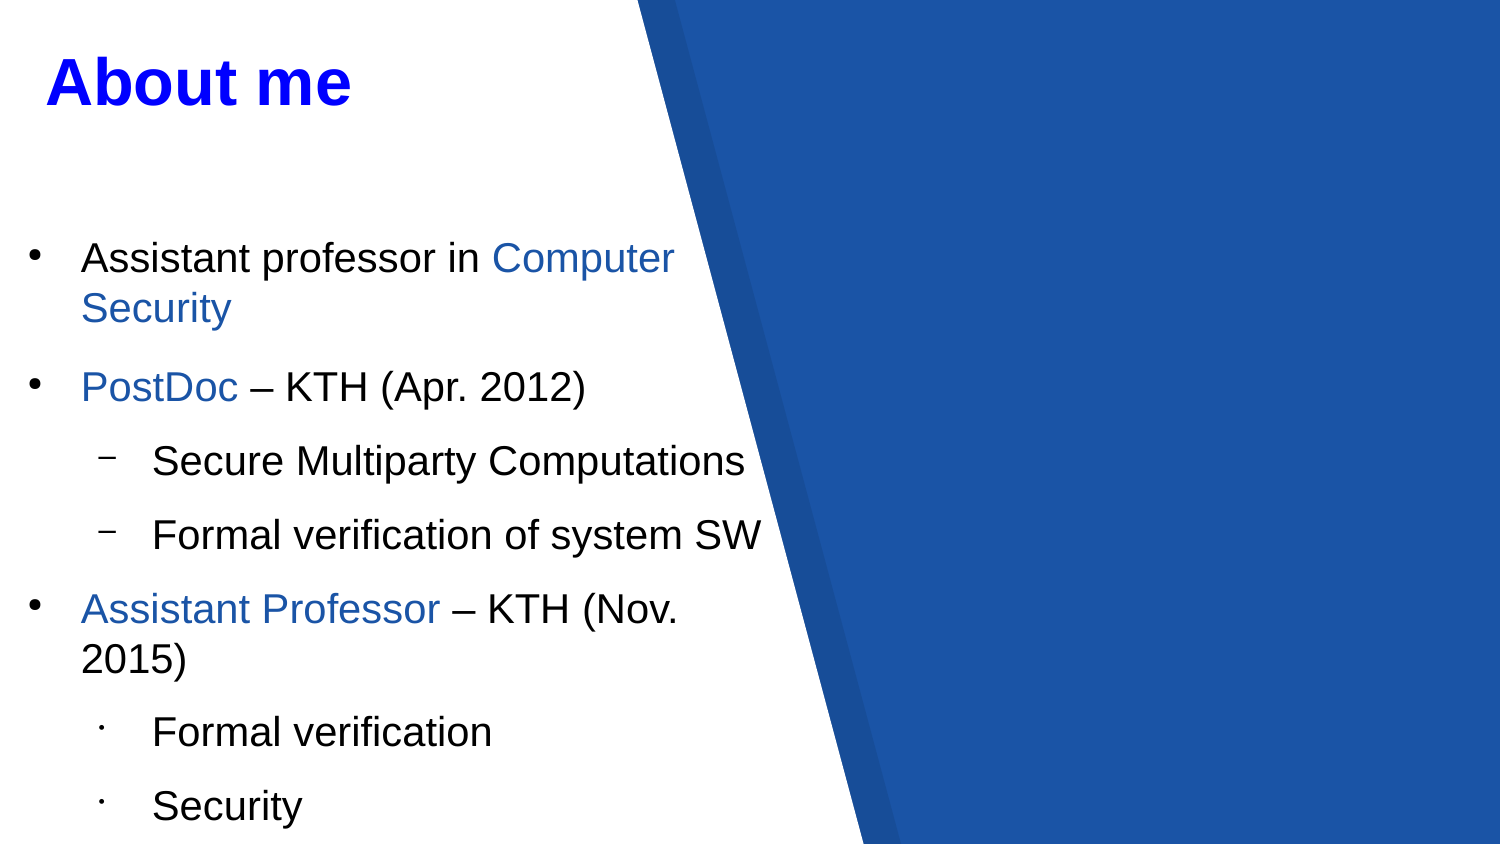

# About me
Assistant professor in Computer Security
PostDoc – KTH (Apr. 2012)
Secure Multiparty Computations
Formal verification of system SW
Assistant Professor – KTH (Nov. 2015)
Formal verification
Security